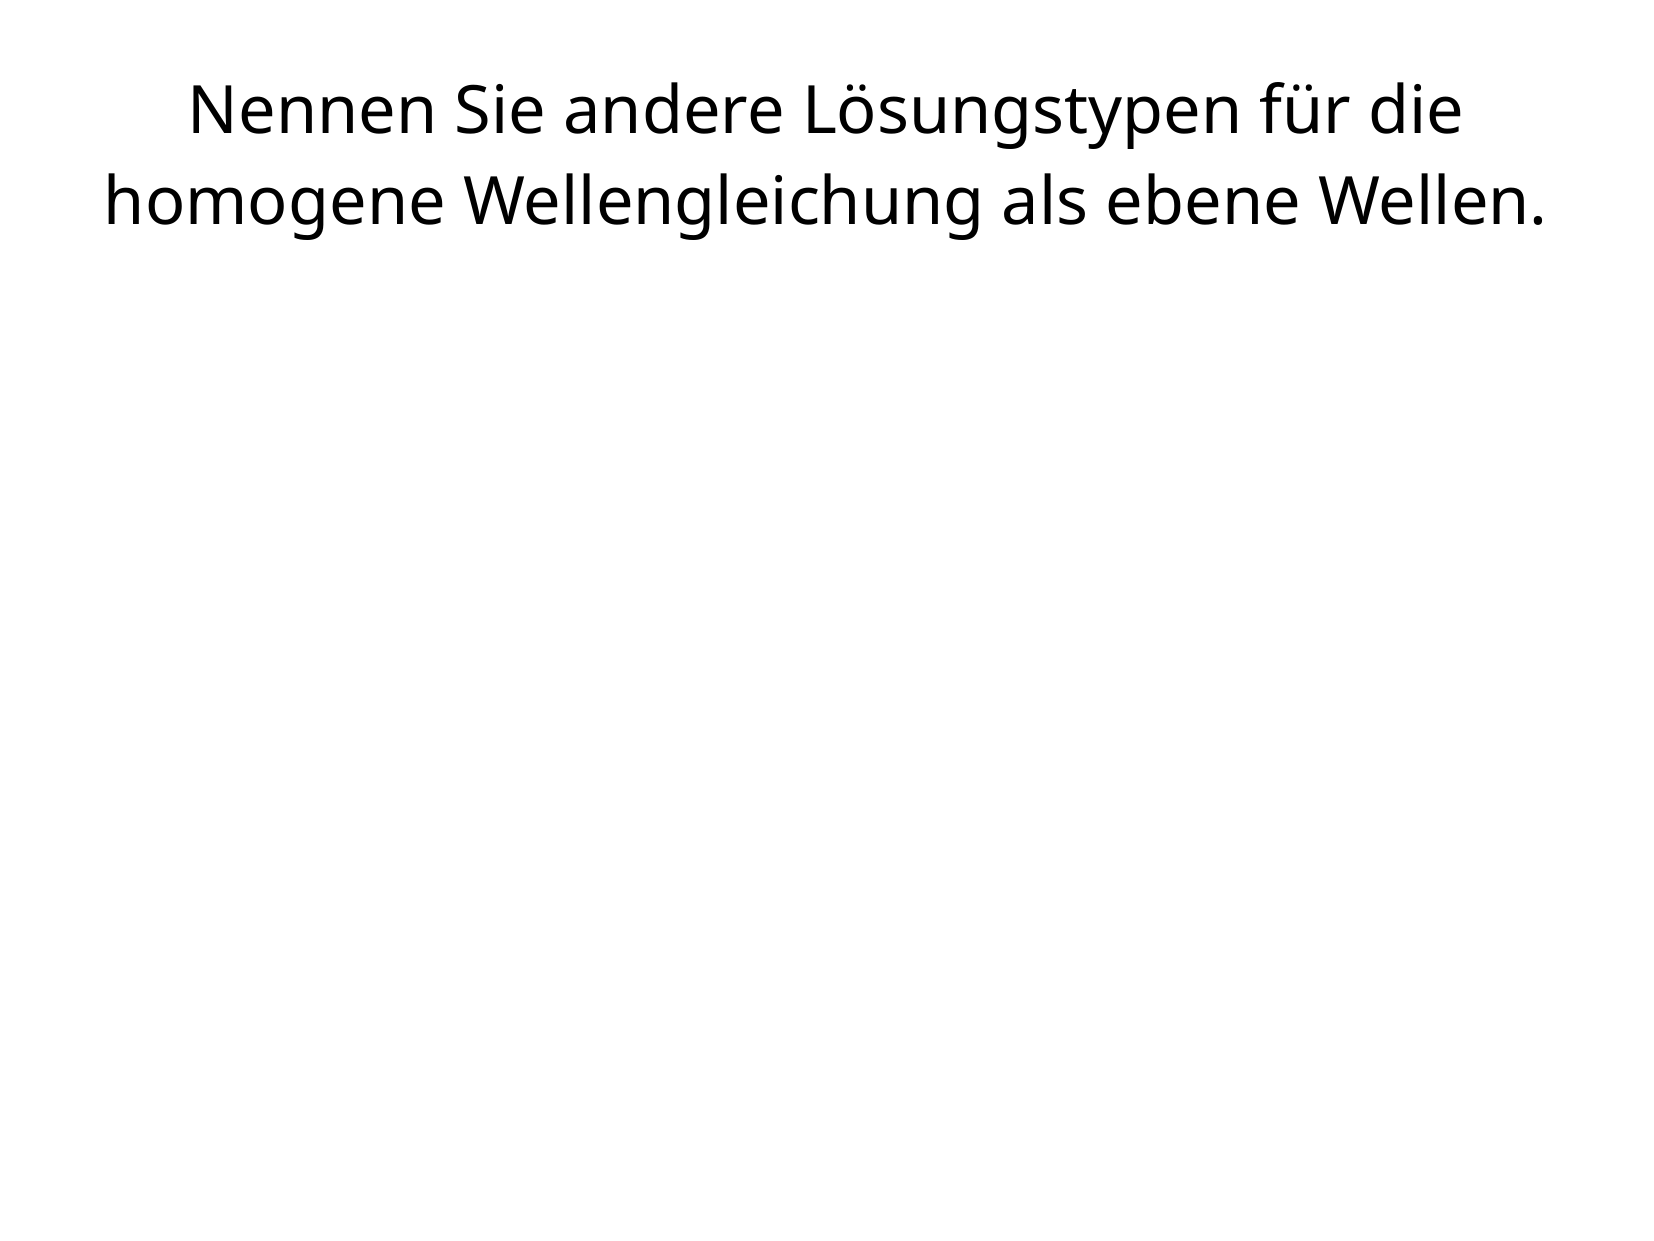

# Nennen Sie andere Lösungstypen für die homogene Wellengleichung als ebene Wellen.